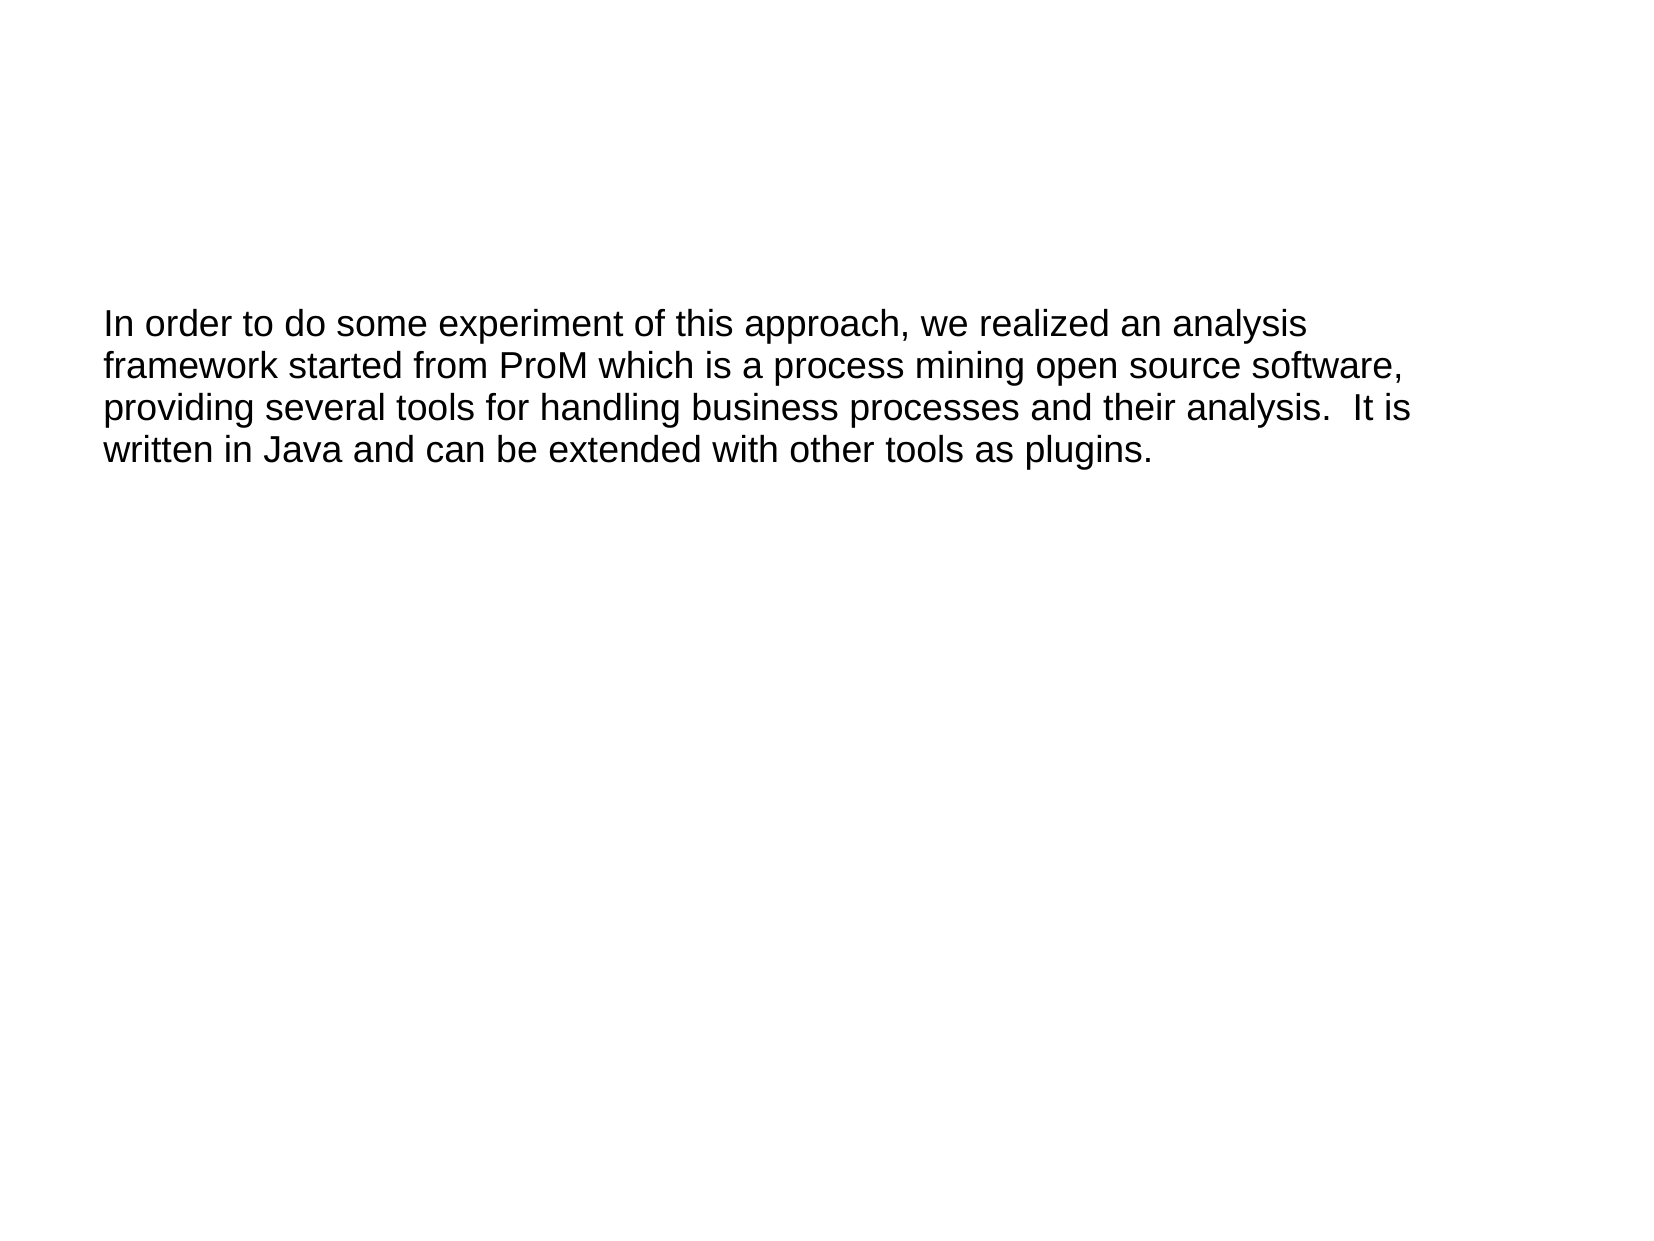

In order to do some experiment of this approach, we realized an analysis framework started from ProM which is a process mining open source software, providing several tools for handling business processes and their analysis. It is written in Java and can be extended with other tools as plugins.